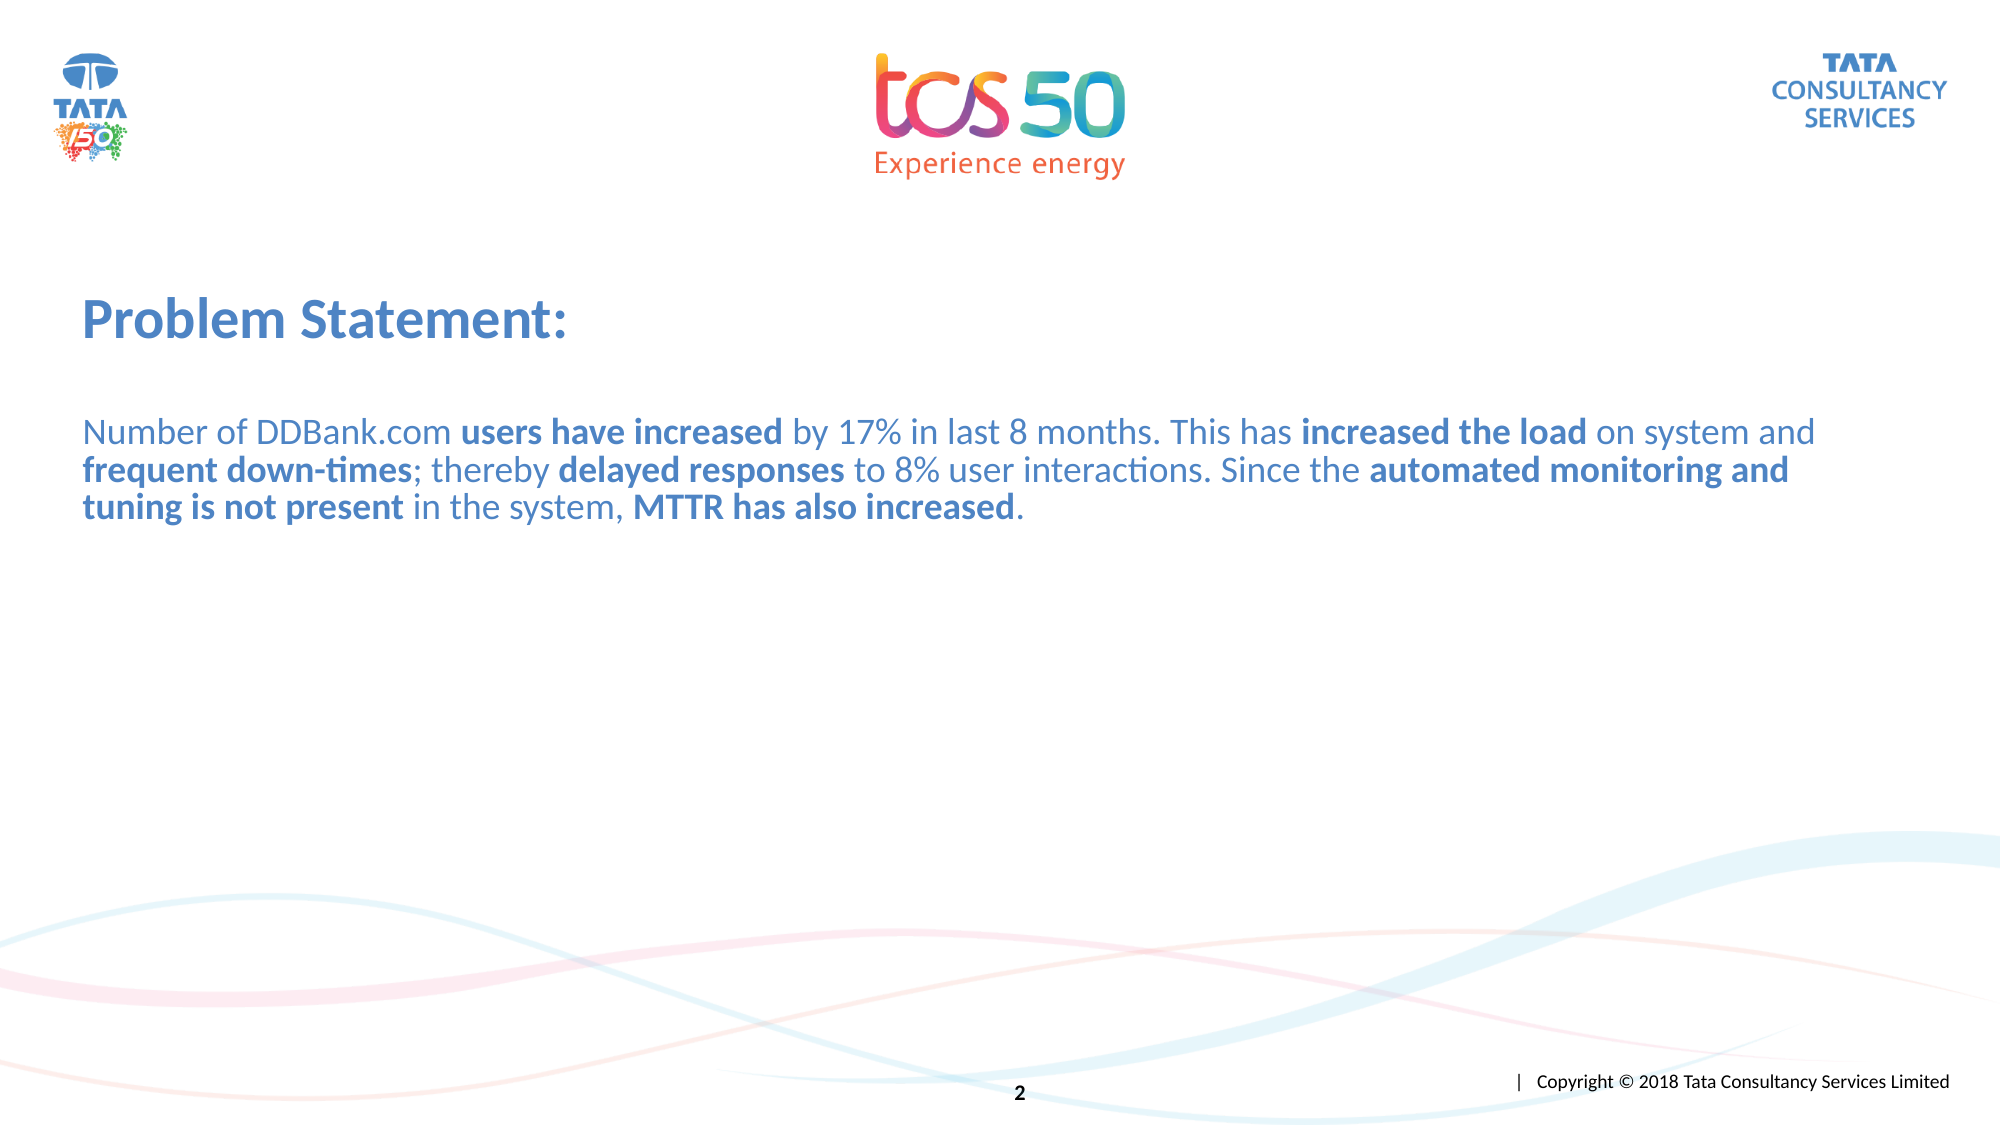

# Problem Statement:
Number of DDBank.com users have increased by 17% in last 8 months. This has increased the load on system and frequent down-times; thereby delayed responses to 8% user interactions. Since the automated monitoring and tuning is not present in the system, MTTR has also increased.